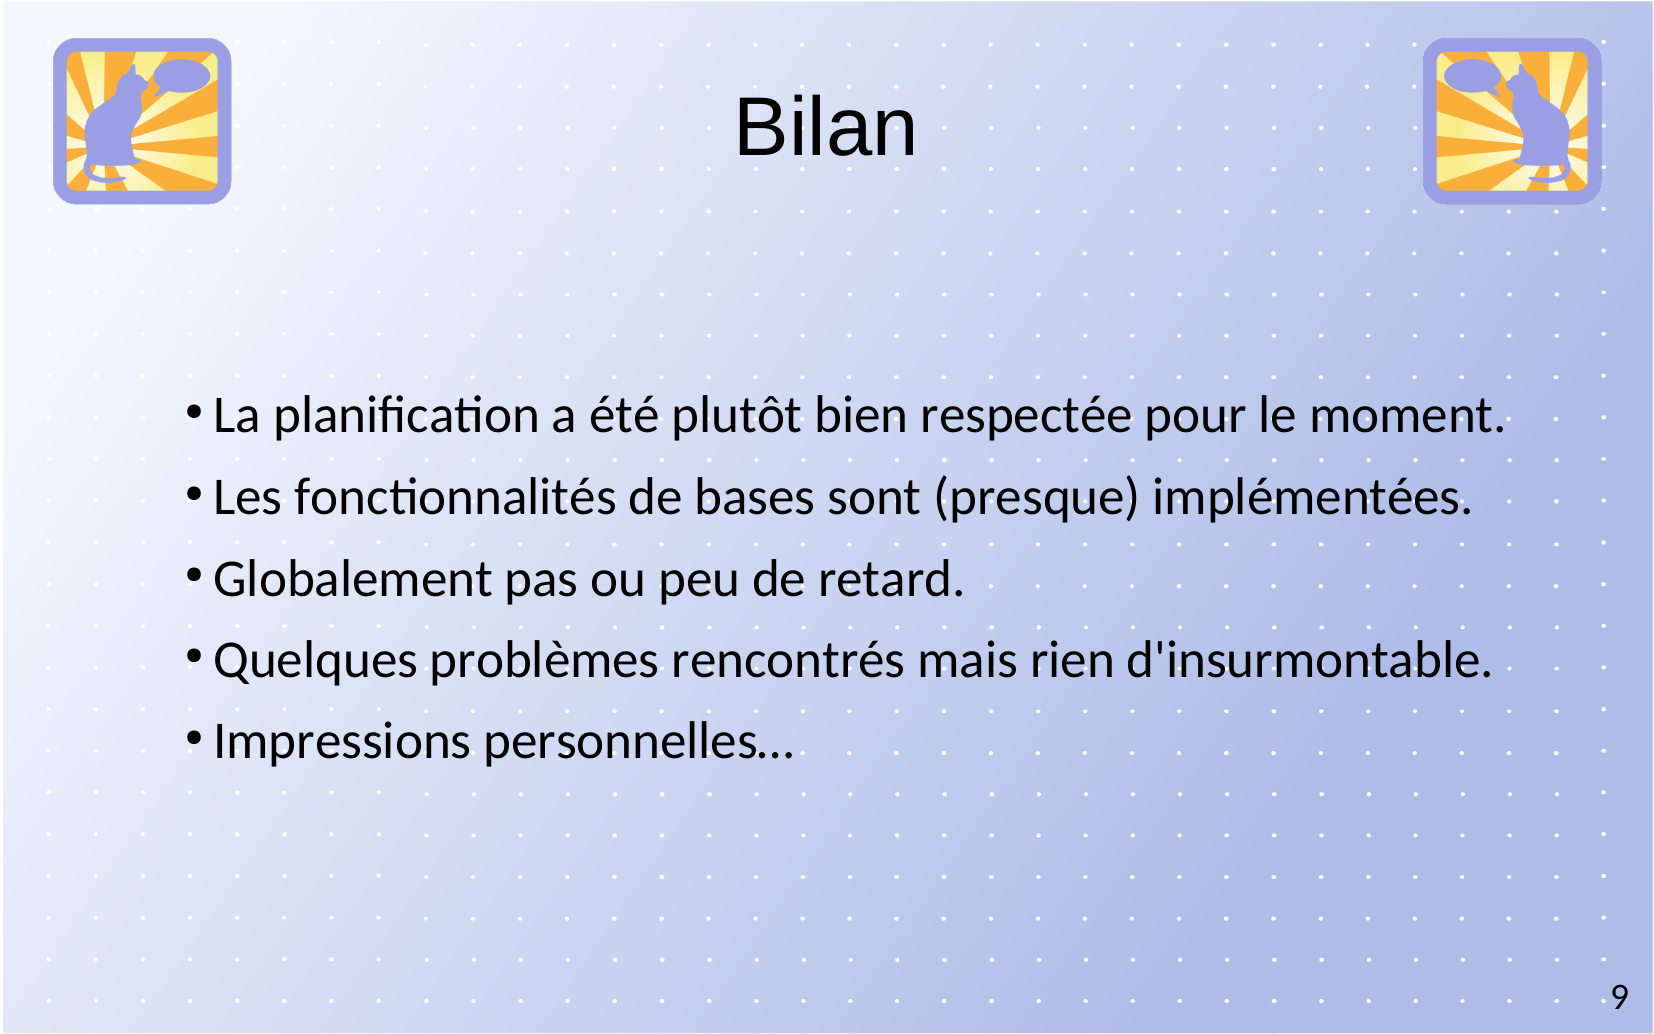

# Bilan
 La planification a été plutôt bien respectée pour le moment.
 Les fonctionnalités de bases sont (presque) implémentées.
 Globalement pas ou peu de retard.
 Quelques problèmes rencontrés mais rien d'insurmontable.
 Impressions personnelles…
9